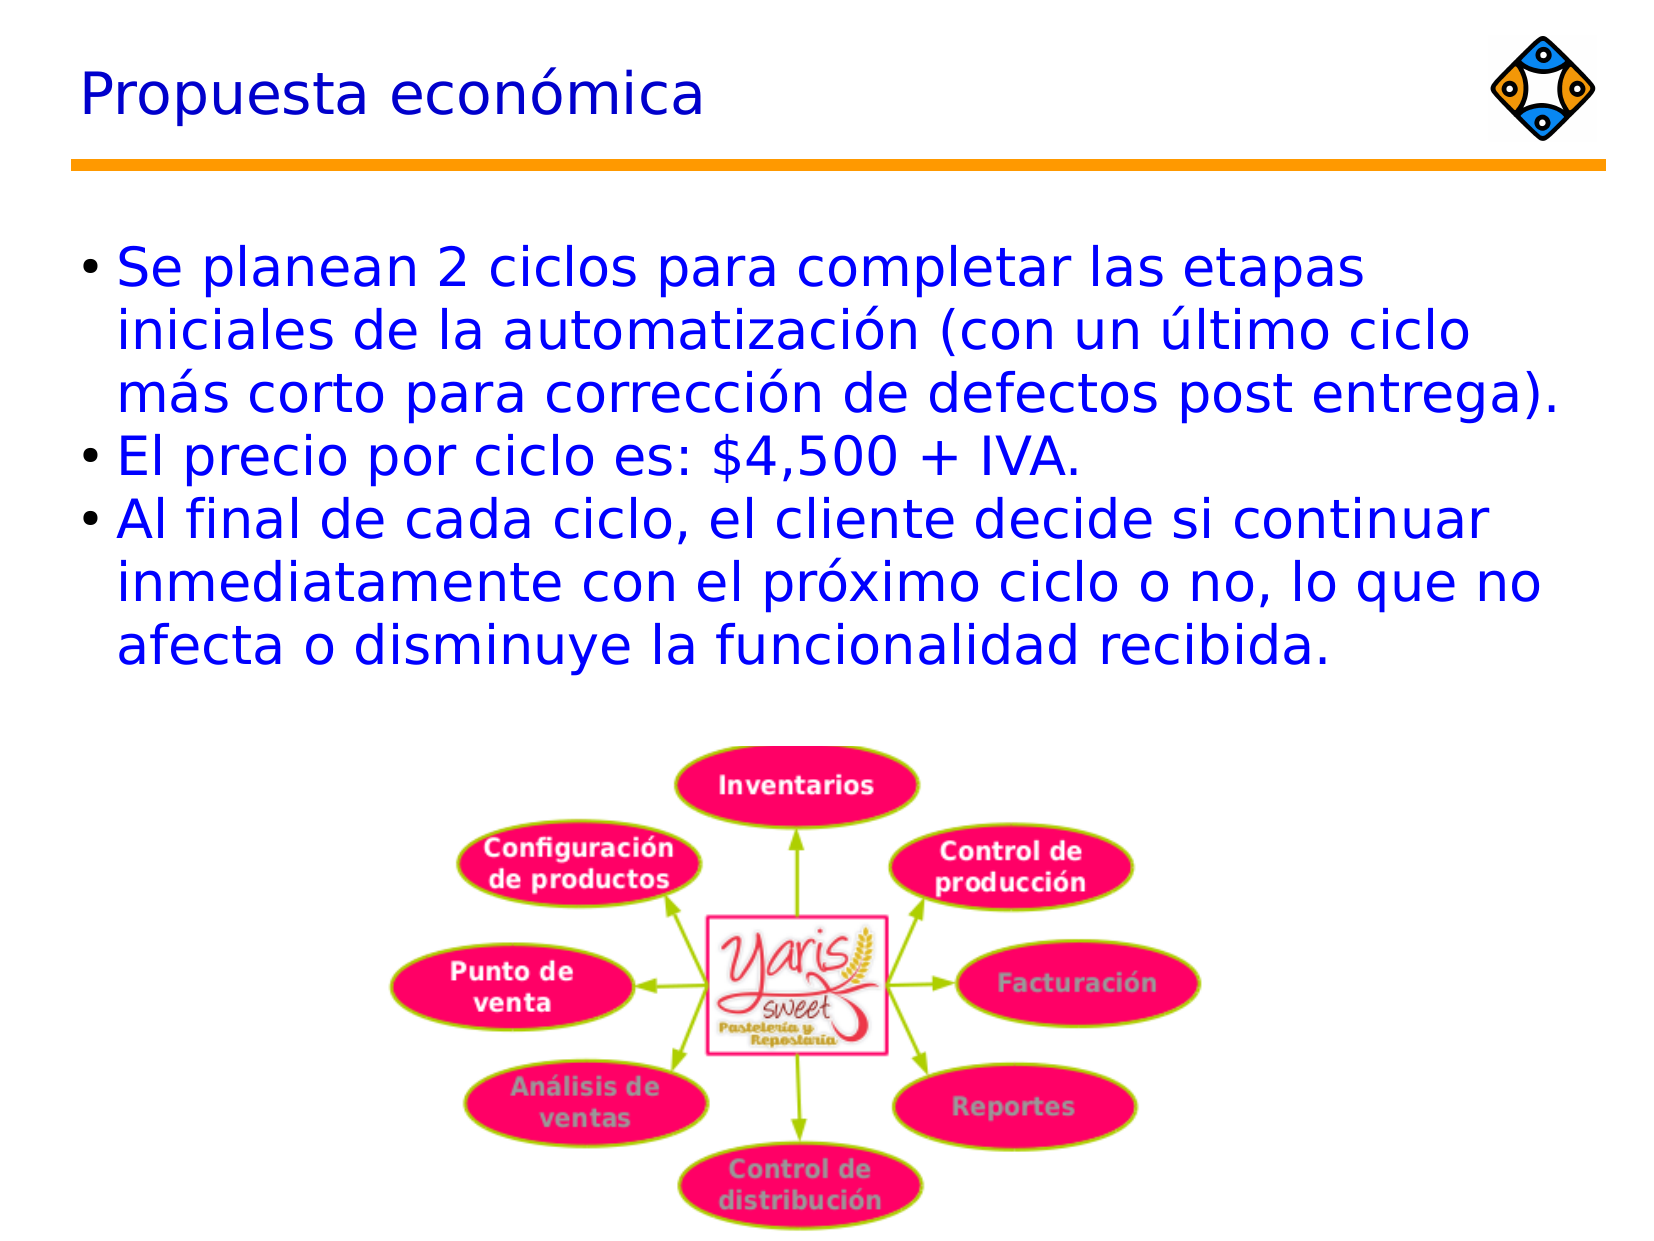

Propuesta económica
Se planean 2 ciclos para completar las etapas iniciales de la automatización (con un último ciclo más corto para corrección de defectos post entrega).
El precio por ciclo es: $4,500 + IVA.
Al final de cada ciclo, el cliente decide si continuar inmediatamente con el próximo ciclo o no, lo que no afecta o disminuye la funcionalidad recibida.